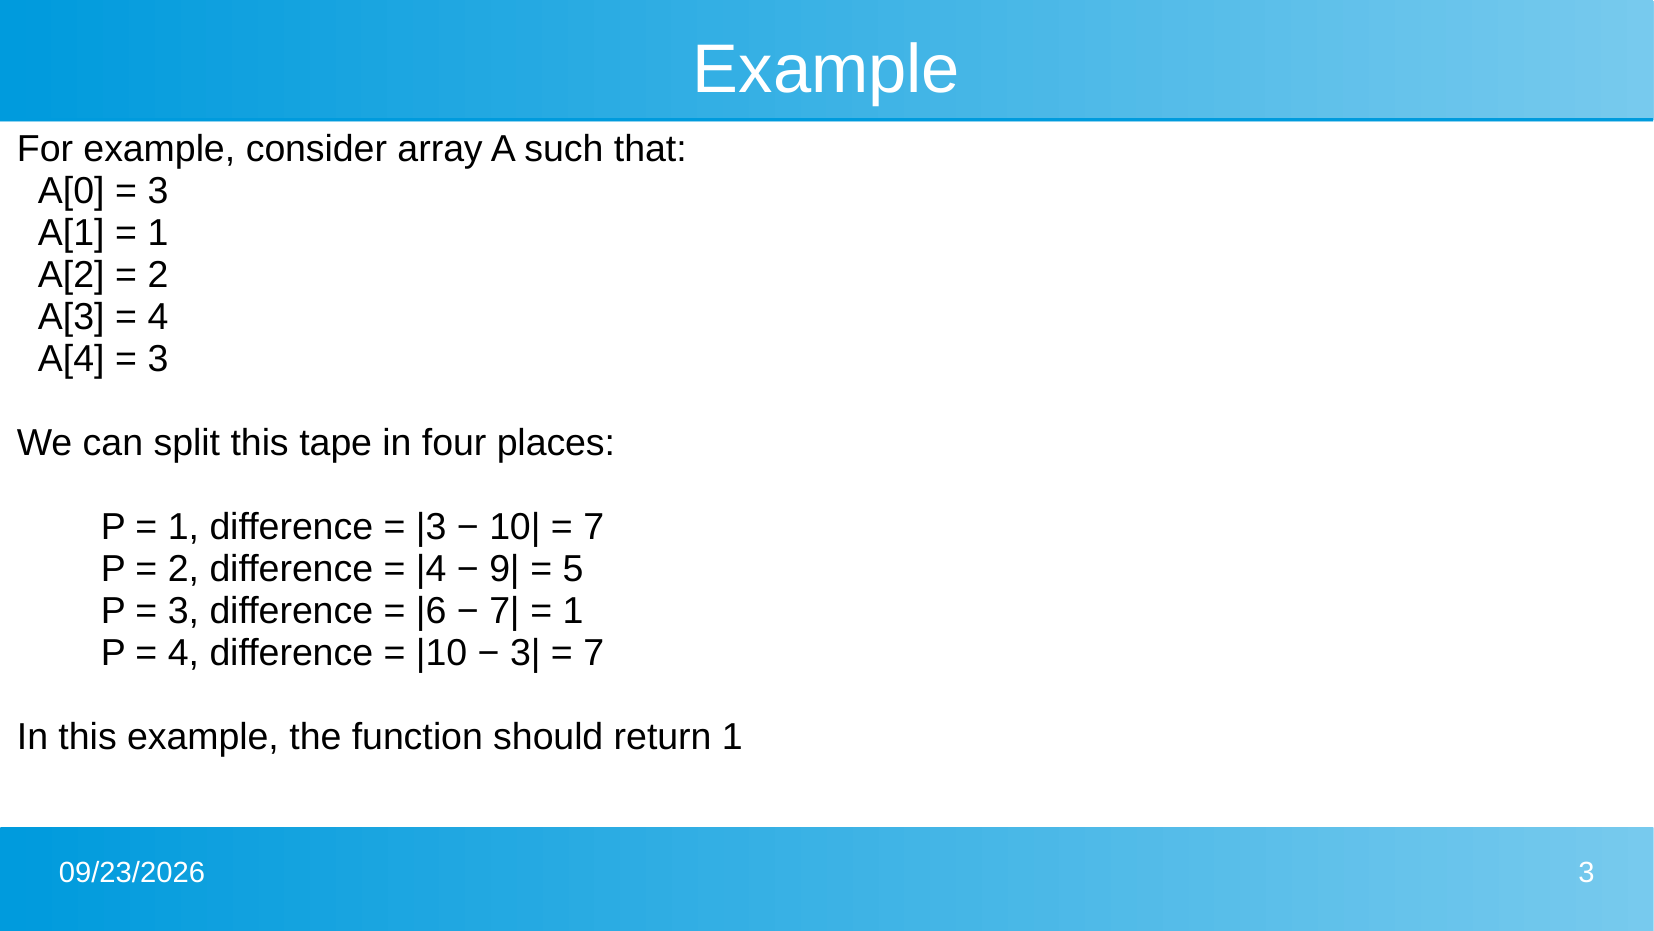

# Example
For example, consider array A such that:
 A[0] = 3
 A[1] = 1
 A[2] = 2
 A[3] = 4
 A[4] = 3
We can split this tape in four places:
 P = 1, difference = |3 − 10| = 7
 P = 2, difference = |4 − 9| = 5
 P = 3, difference = |6 − 7| = 1
 P = 4, difference = |10 − 3| = 7
In this example, the function should return 1
3